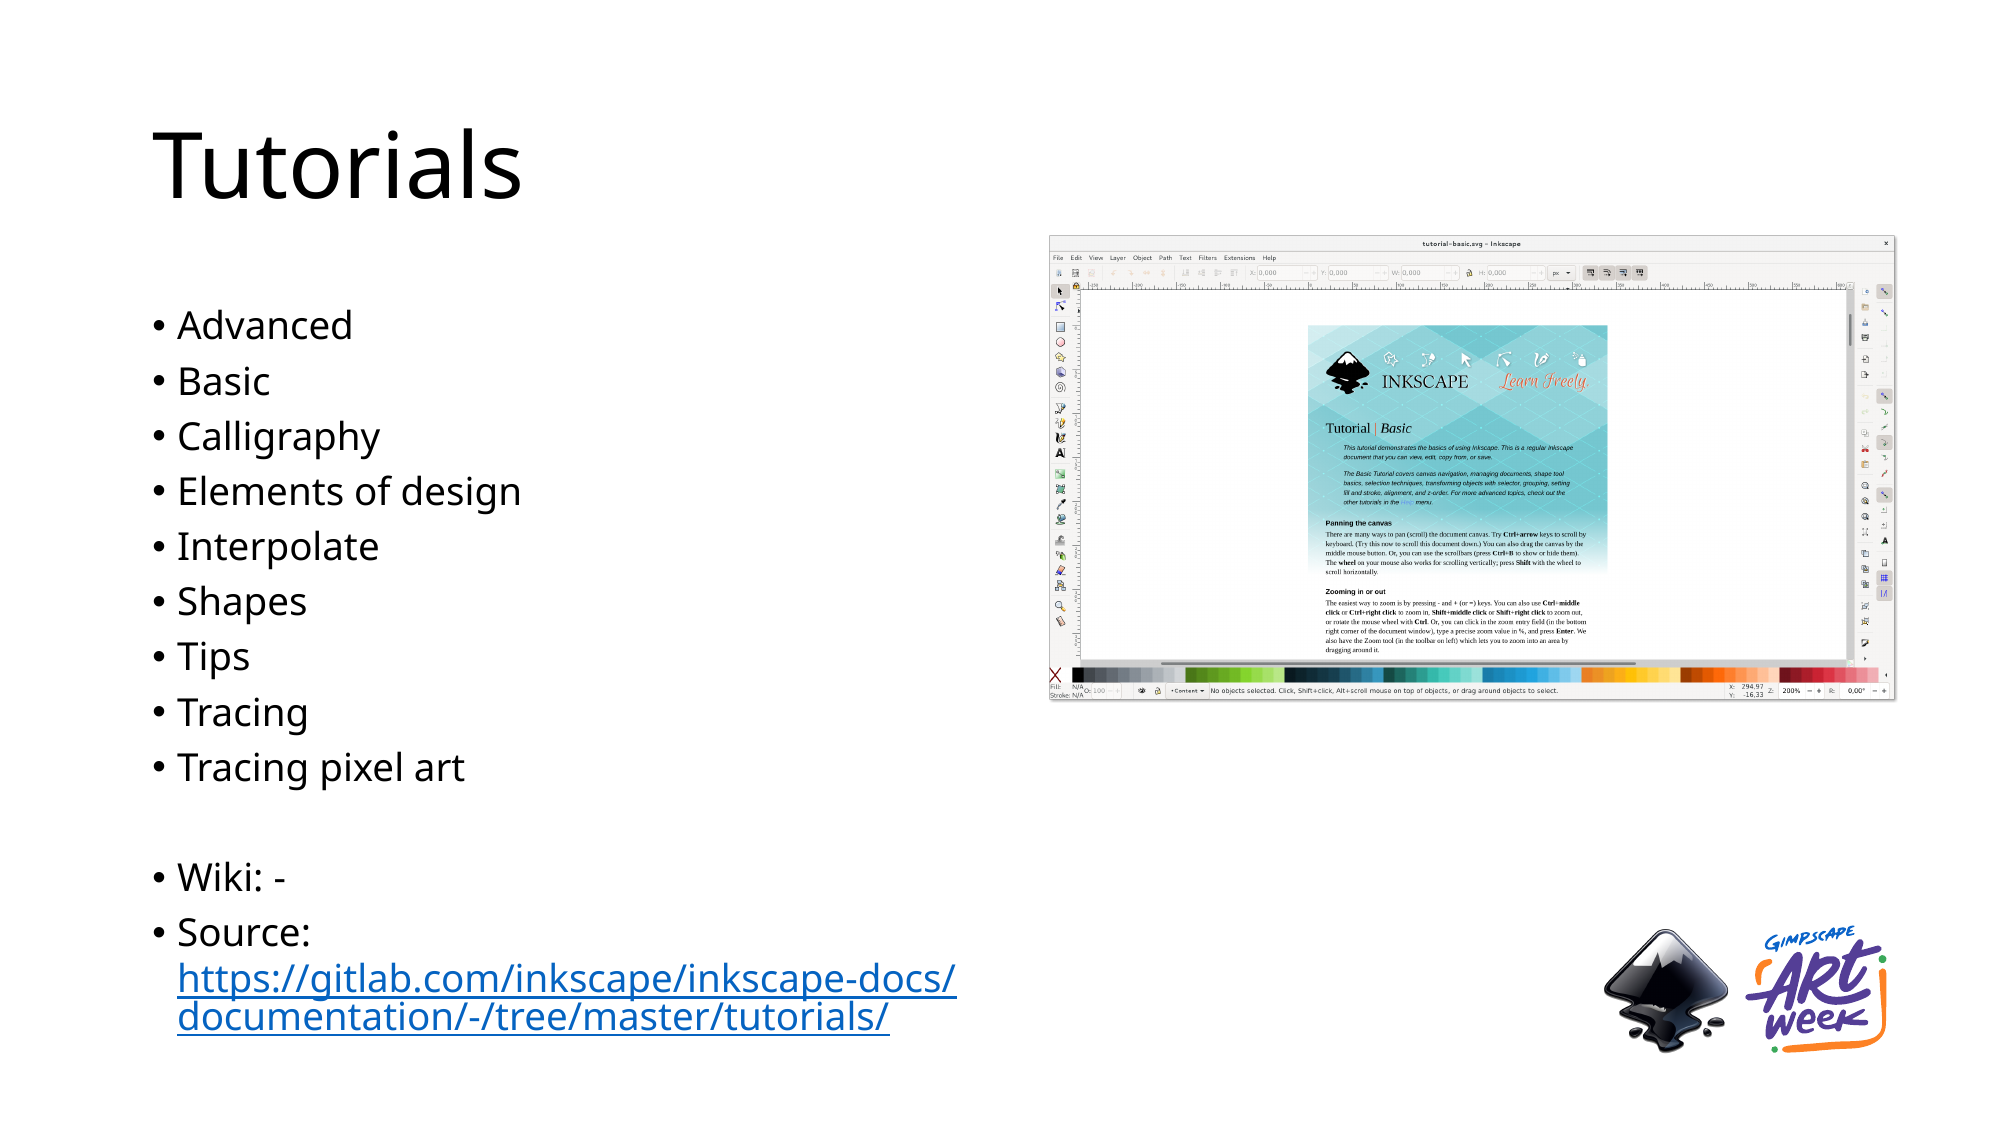

Tutorials
Advanced
Basic
Calligraphy
Elements of design
Interpolate
Shapes
Tips
Tracing
Tracing pixel art
Wiki: -
Source: https://gitlab.com/inkscape/inkscape-docs/documentation/-/tree/master/tutorials/